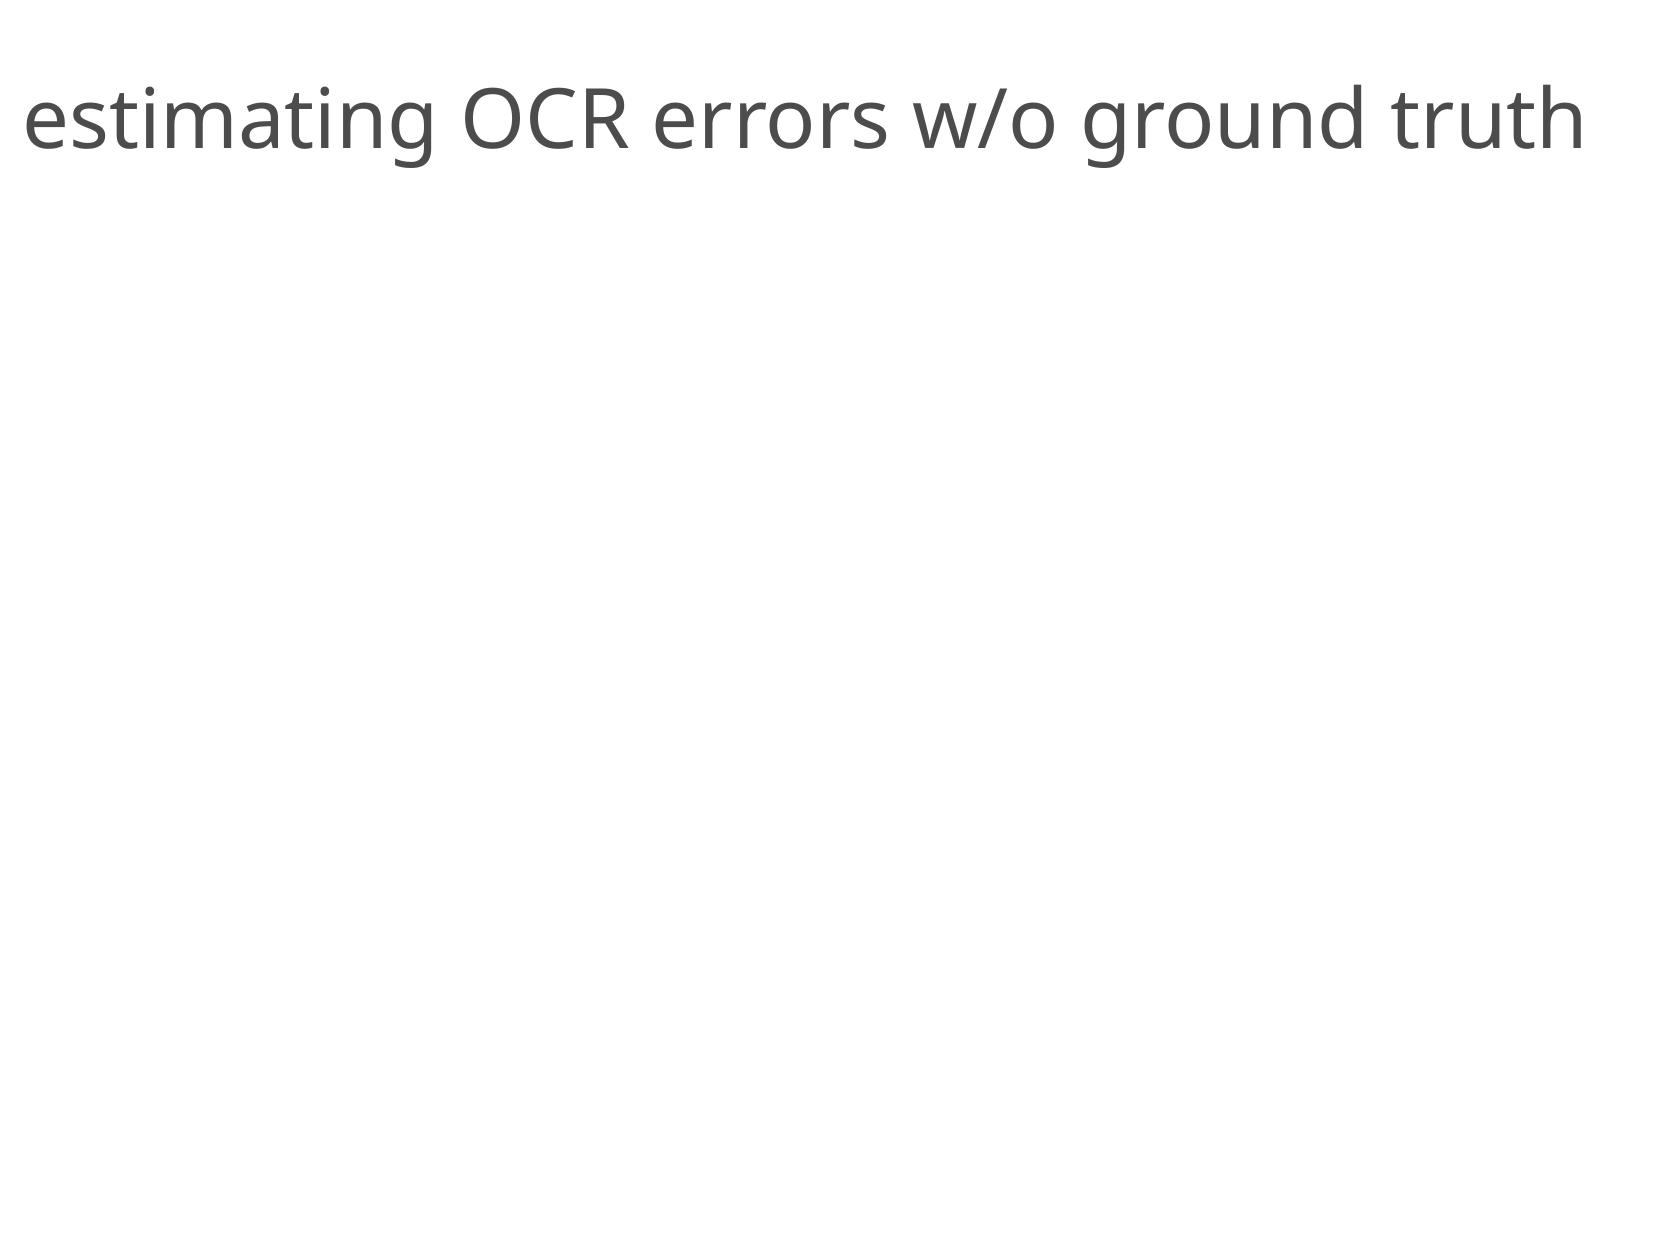

# estimating OCR errors w/o ground truth